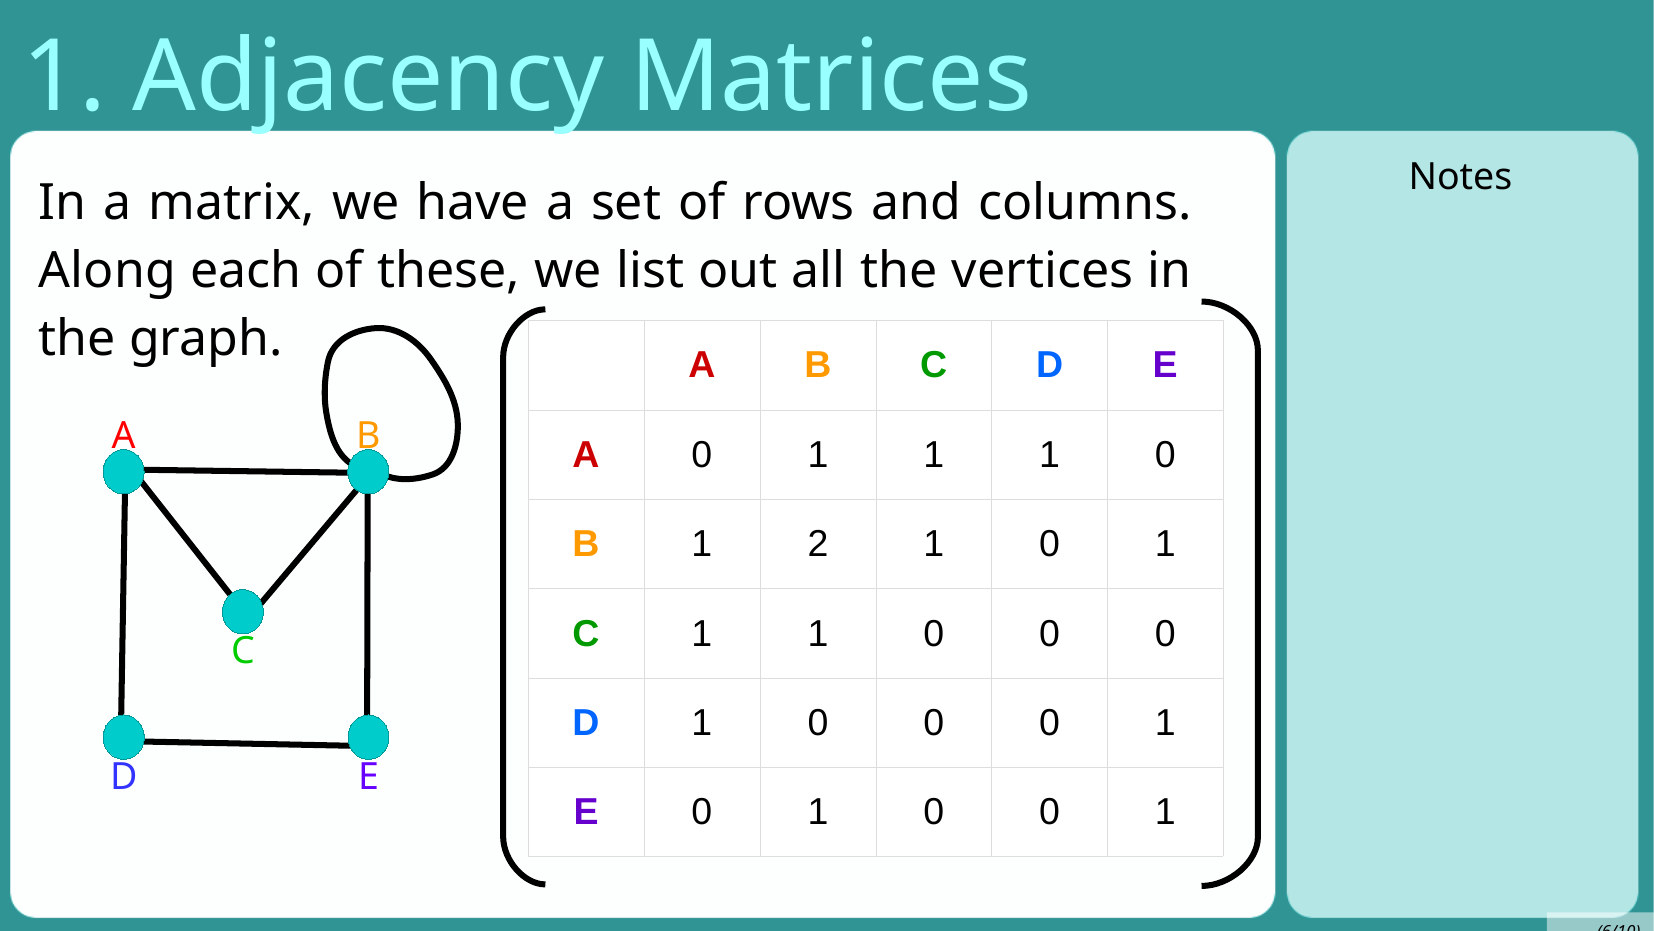

# 1. Adjacency Matrices
Notes
In a matrix, we have a set of rows and columns. Along each of these, we list out all the vertices in the graph.
| | A | B | C | D | E |
| --- | --- | --- | --- | --- | --- |
| A | 0 | 1 | 1 | 1 | 0 |
| B | 1 | 2 | 1 | 0 | 1 |
| C | 1 | 1 | 0 | 0 | 0 |
| D | 1 | 0 | 0 | 0 | 1 |
| E | 0 | 1 | 0 | 0 | 1 |
A
B
C
D
E